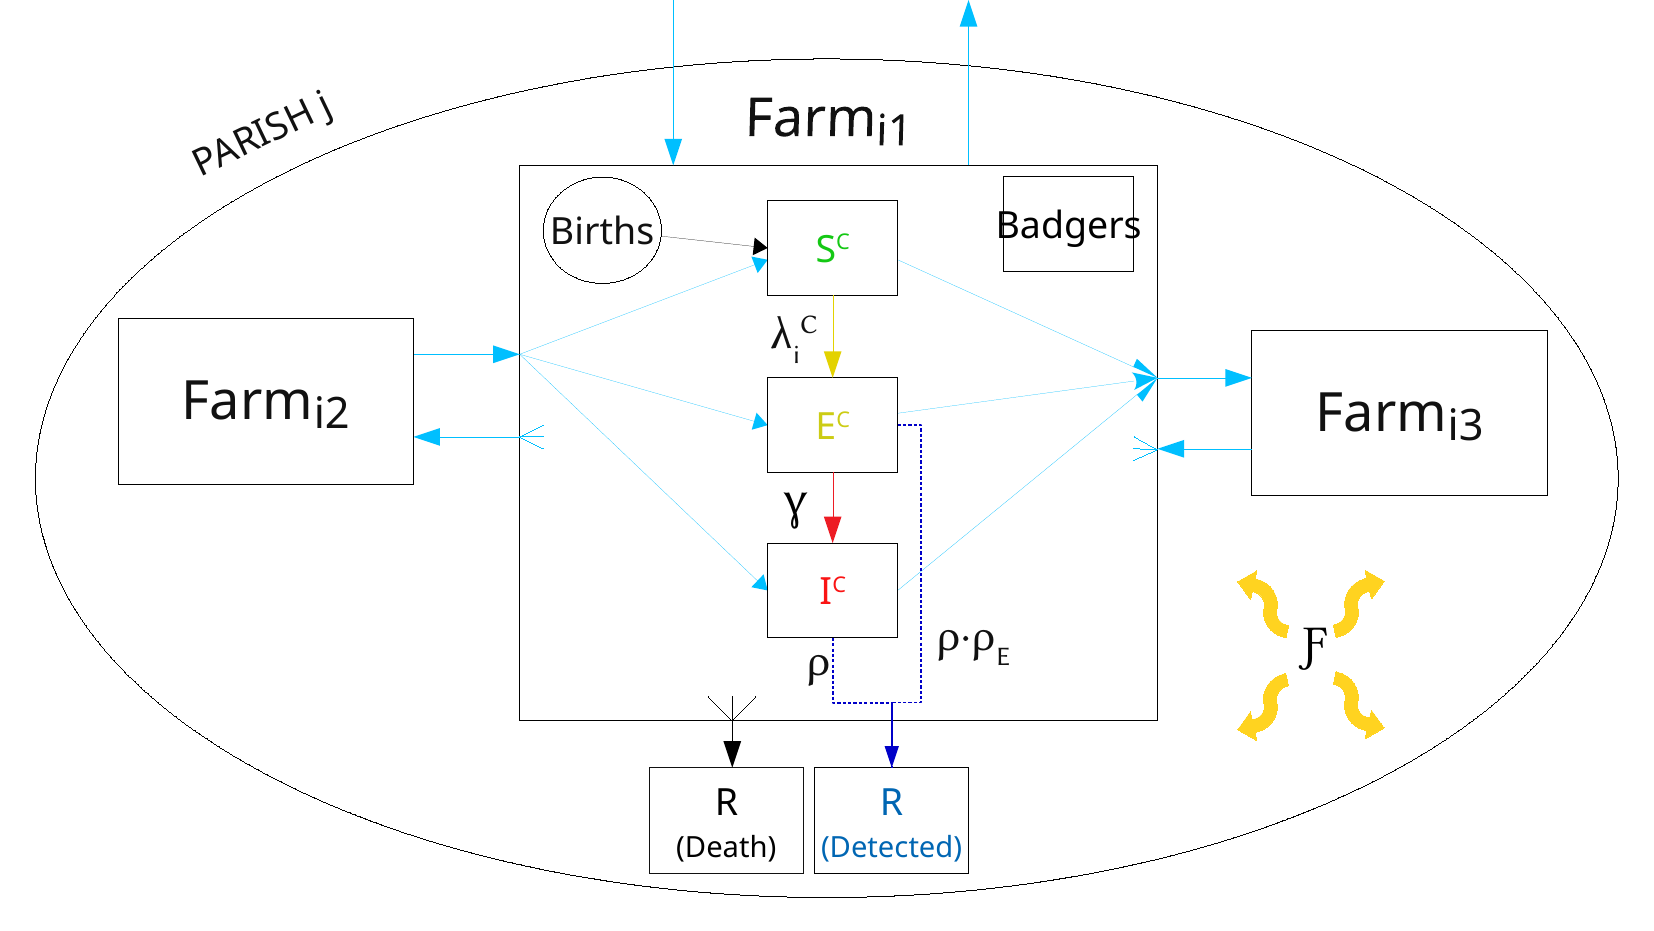

Farmi1
PARISH j
Births
Badgers
SC
λiC
Farmi2
Farmi3
EC
ɣ
IC
ρ·ρE
Ƒ
ρ
R
(Death)
R
(Detected)